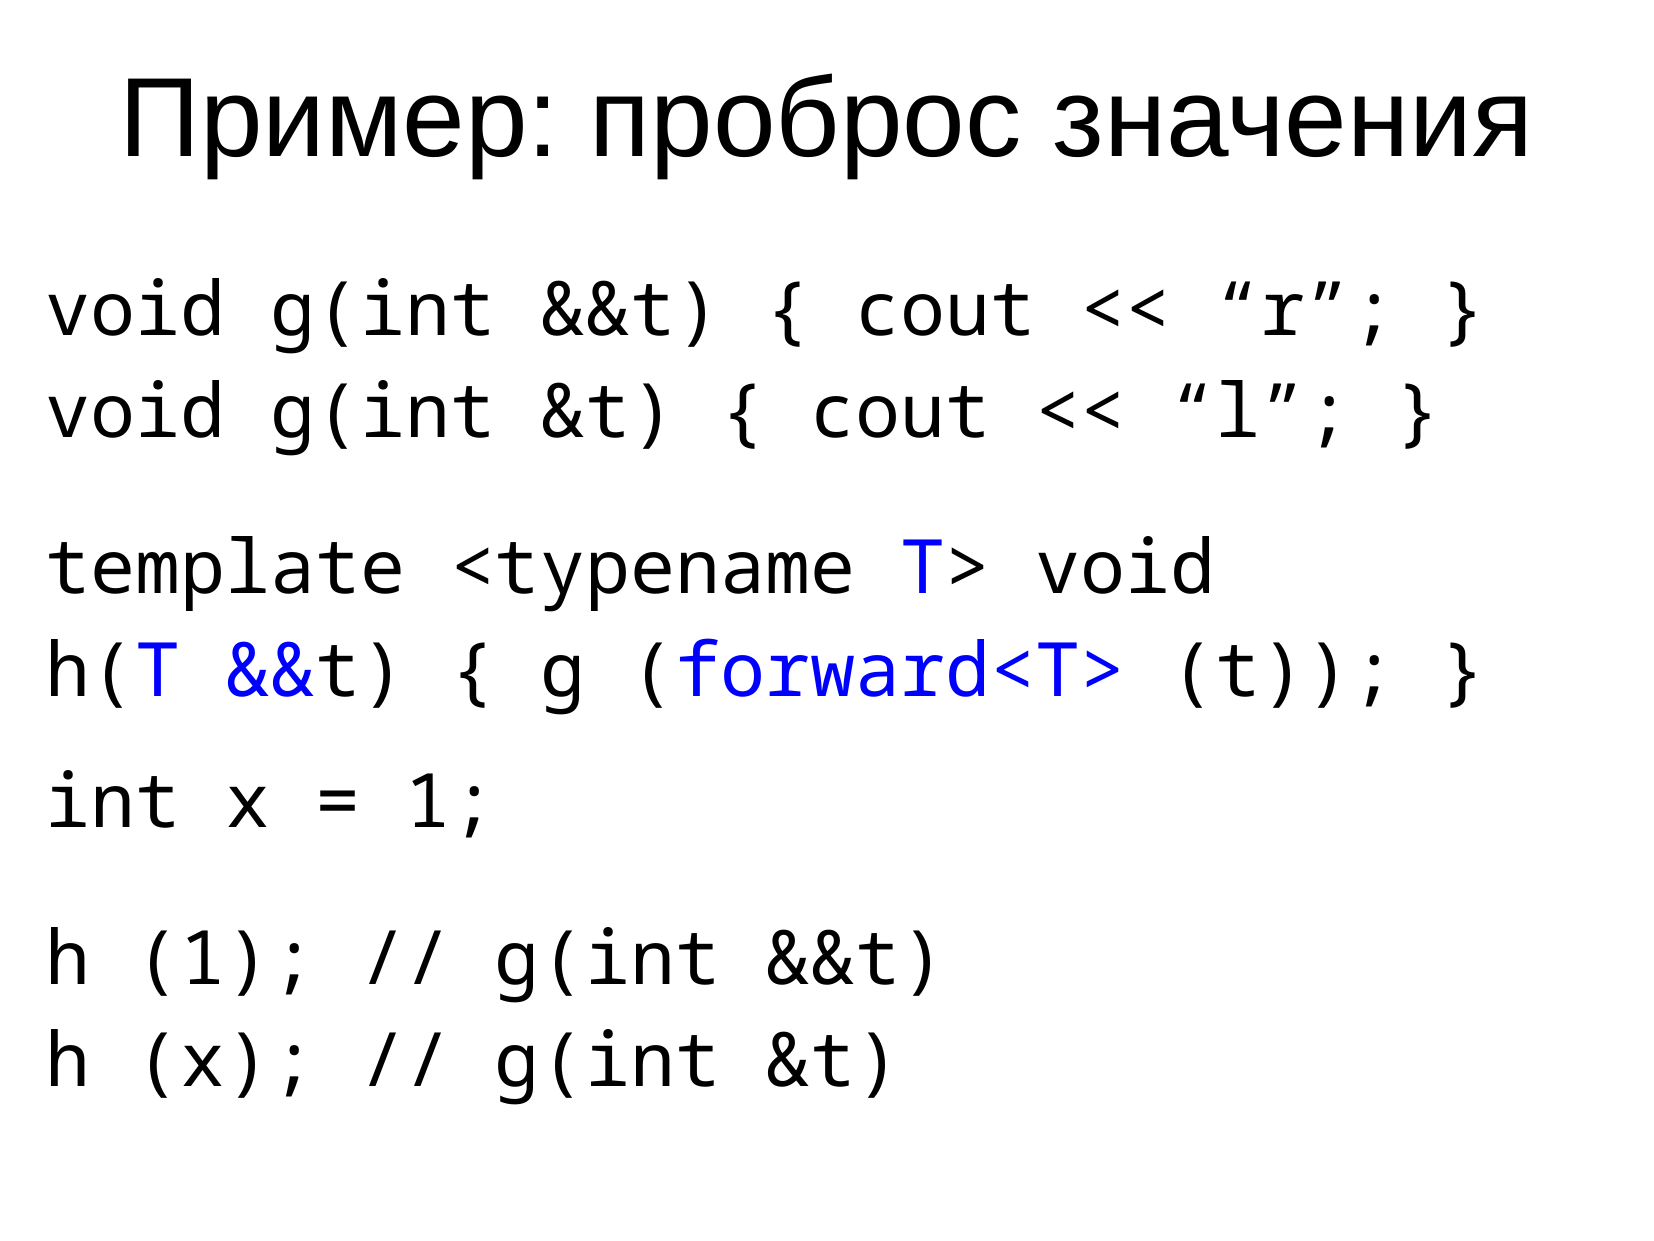

# Пример: проброс значения
void g(int &&t) { cout << “r”; }
void g(int &t) { cout << “l”; }
template <typename T> void
h(T &&t) { g (forward<T> (t)); }
int x = 1;
h (1); // g(int &&t)
h (x); // g(int &t)